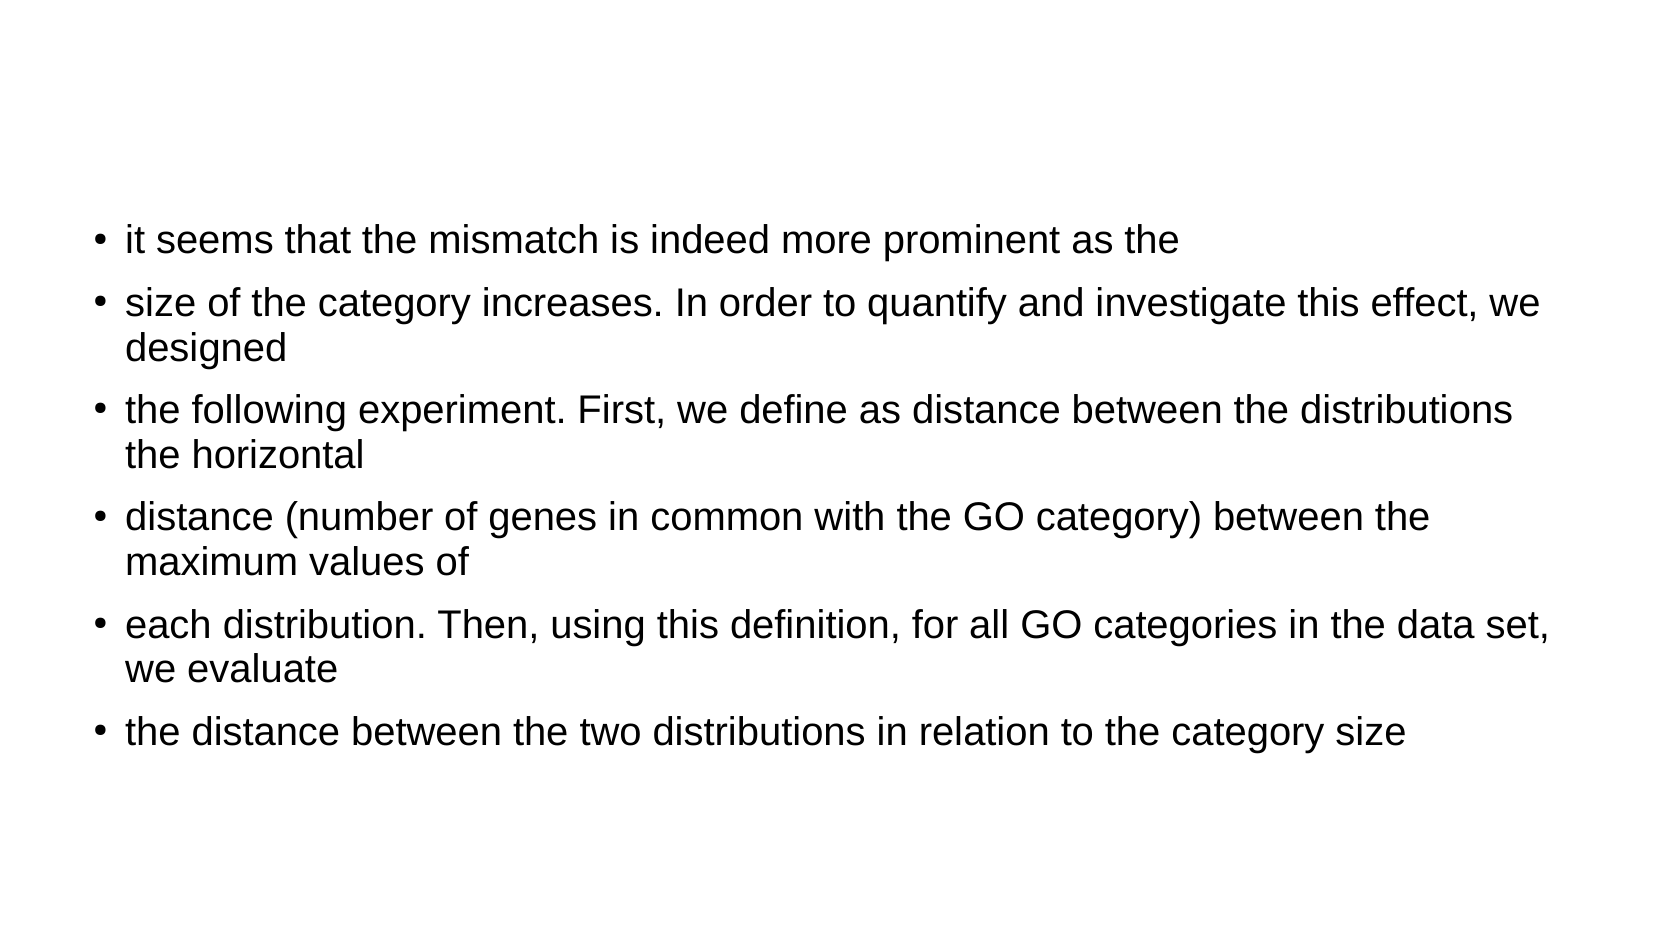

#
it seems that the mismatch is indeed more prominent as the
size of the category increases. In order to quantify and investigate this effect, we designed
the following experiment. First, we define as distance between the distributions the horizontal
distance (number of genes in common with the GO category) between the maximum values of
each distribution. Then, using this definition, for all GO categories in the data set, we evaluate
the distance between the two distributions in relation to the category size